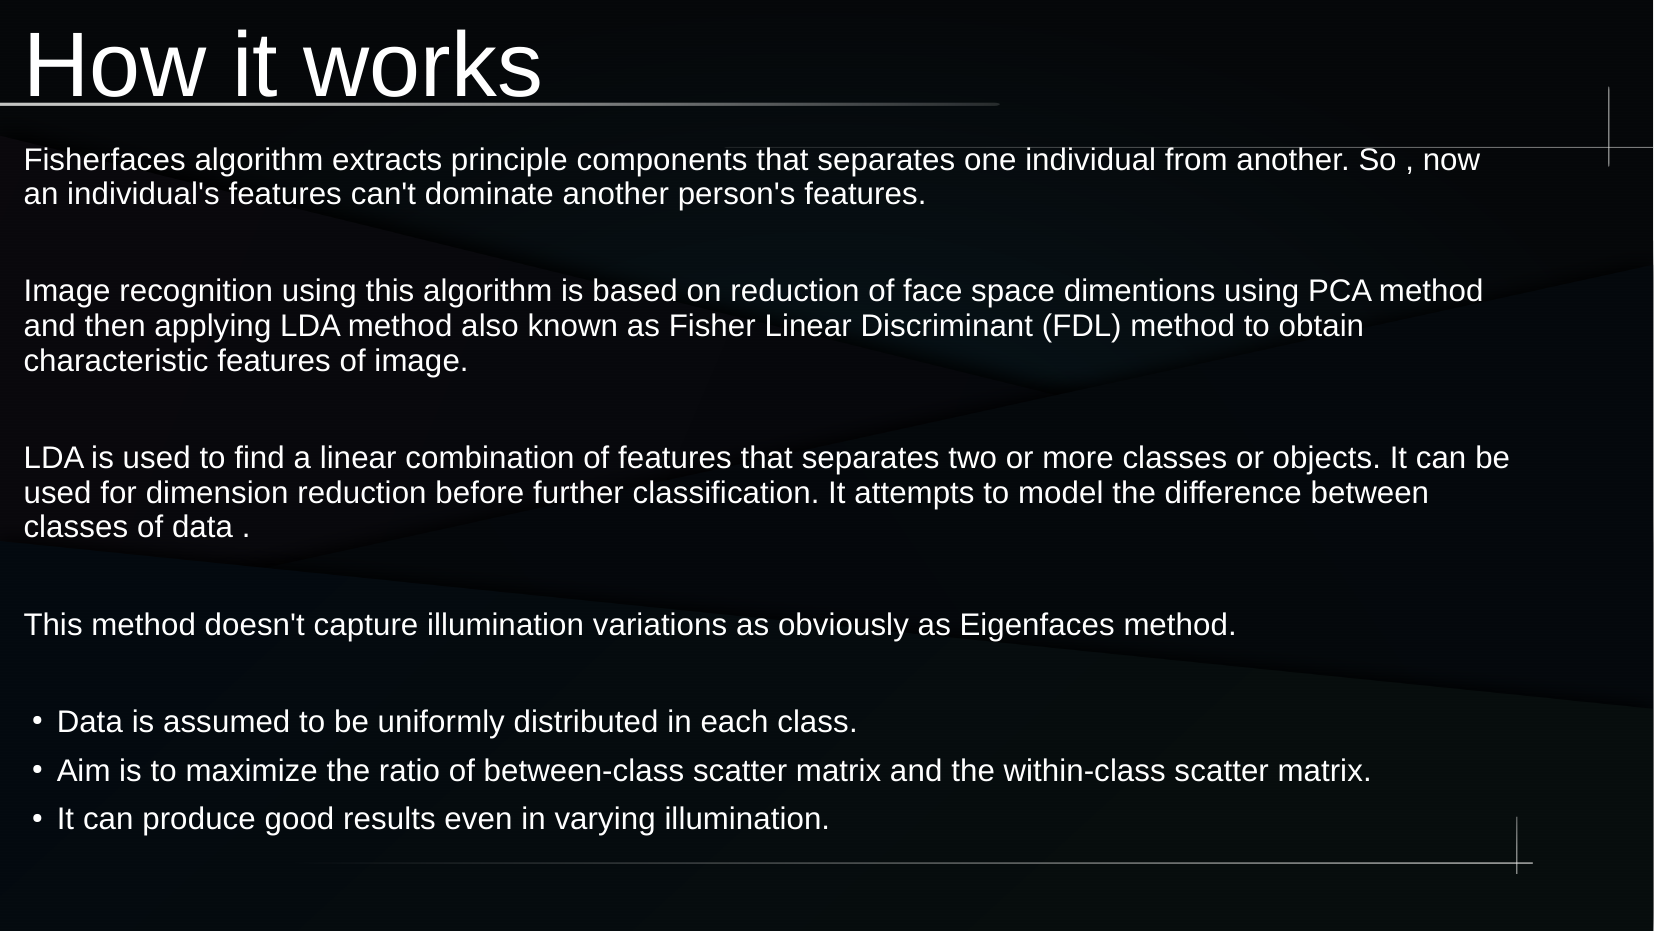

# How it works
Fisherfaces algorithm extracts principle components that separates one individual from another. So , now an individual's features can't dominate another person's features.
Image recognition using this algorithm is based on reduction of face space dimentions using PCA method and then applying LDA method also known as Fisher Linear Discriminant (FDL) method to obtain characteristic features of image.
LDA is used to find a linear combination of features that separates two or more classes or objects. It can be used for dimension reduction before further classification. It attempts to model the difference between classes of data .
This method doesn't capture illumination variations as obviously as Eigenfaces method.
Data is assumed to be uniformly distributed in each class.
Aim is to maximize the ratio of between-class scatter matrix and the within-class scatter matrix.
It can produce good results even in varying illumination.